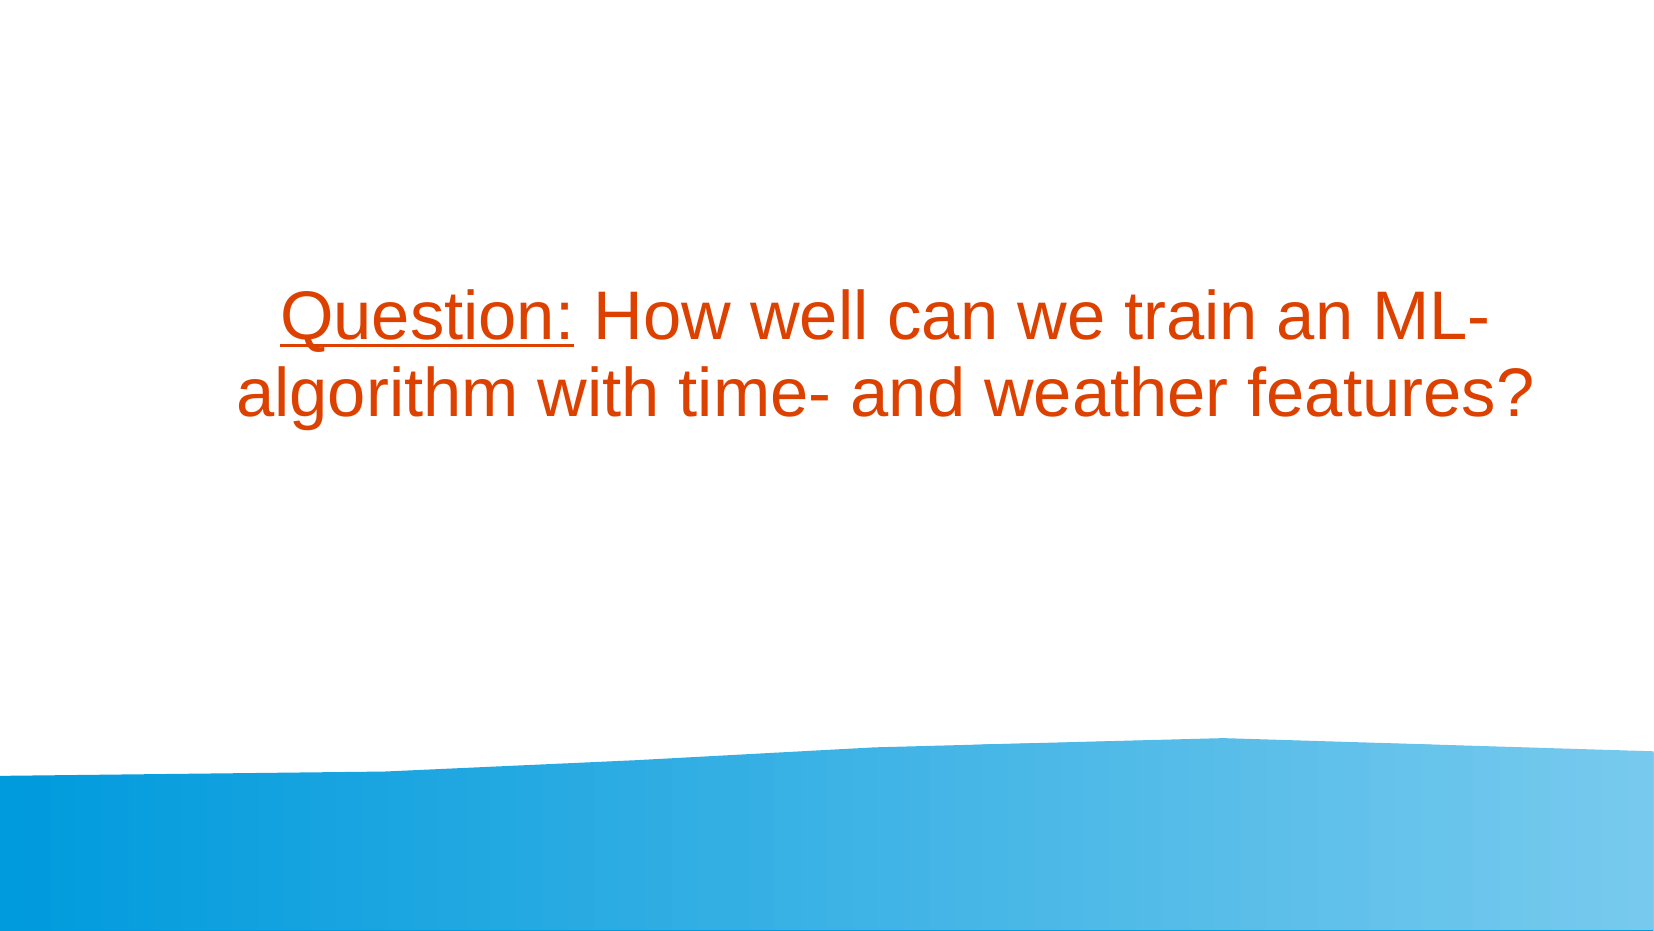

# Question: How well can we train an ML- algorithm with time- and weather features?